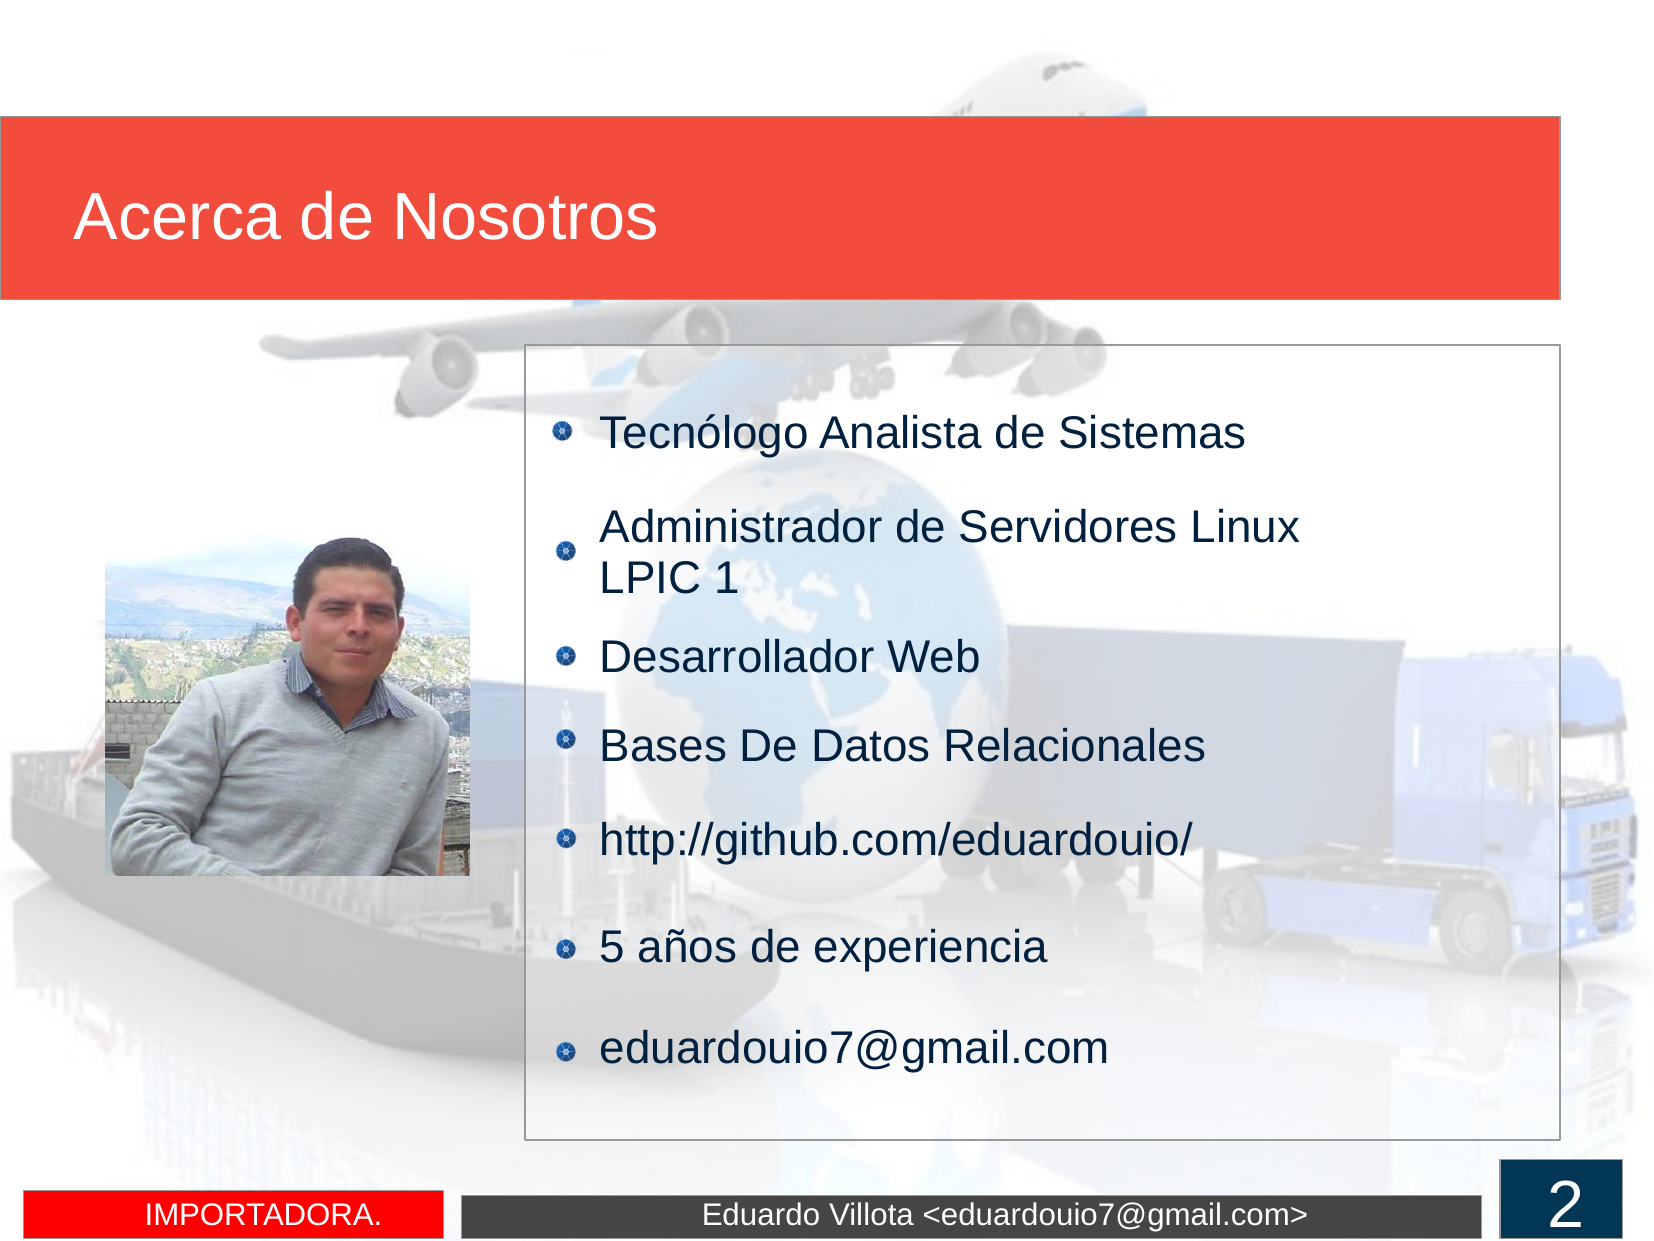

Acerca de Nosotros
Tecnólogo Analista de Sistemas
Administrador de Servidores Linux
LPIC 1
Desarrollador Web
Bases De Datos Relacionales
http://github.com/eduardouio/
5 años de experiencia
eduardouio7@gmail.com
2
IMPORTADORA.
Eduardo Villota <eduardouio7@gmail.com>